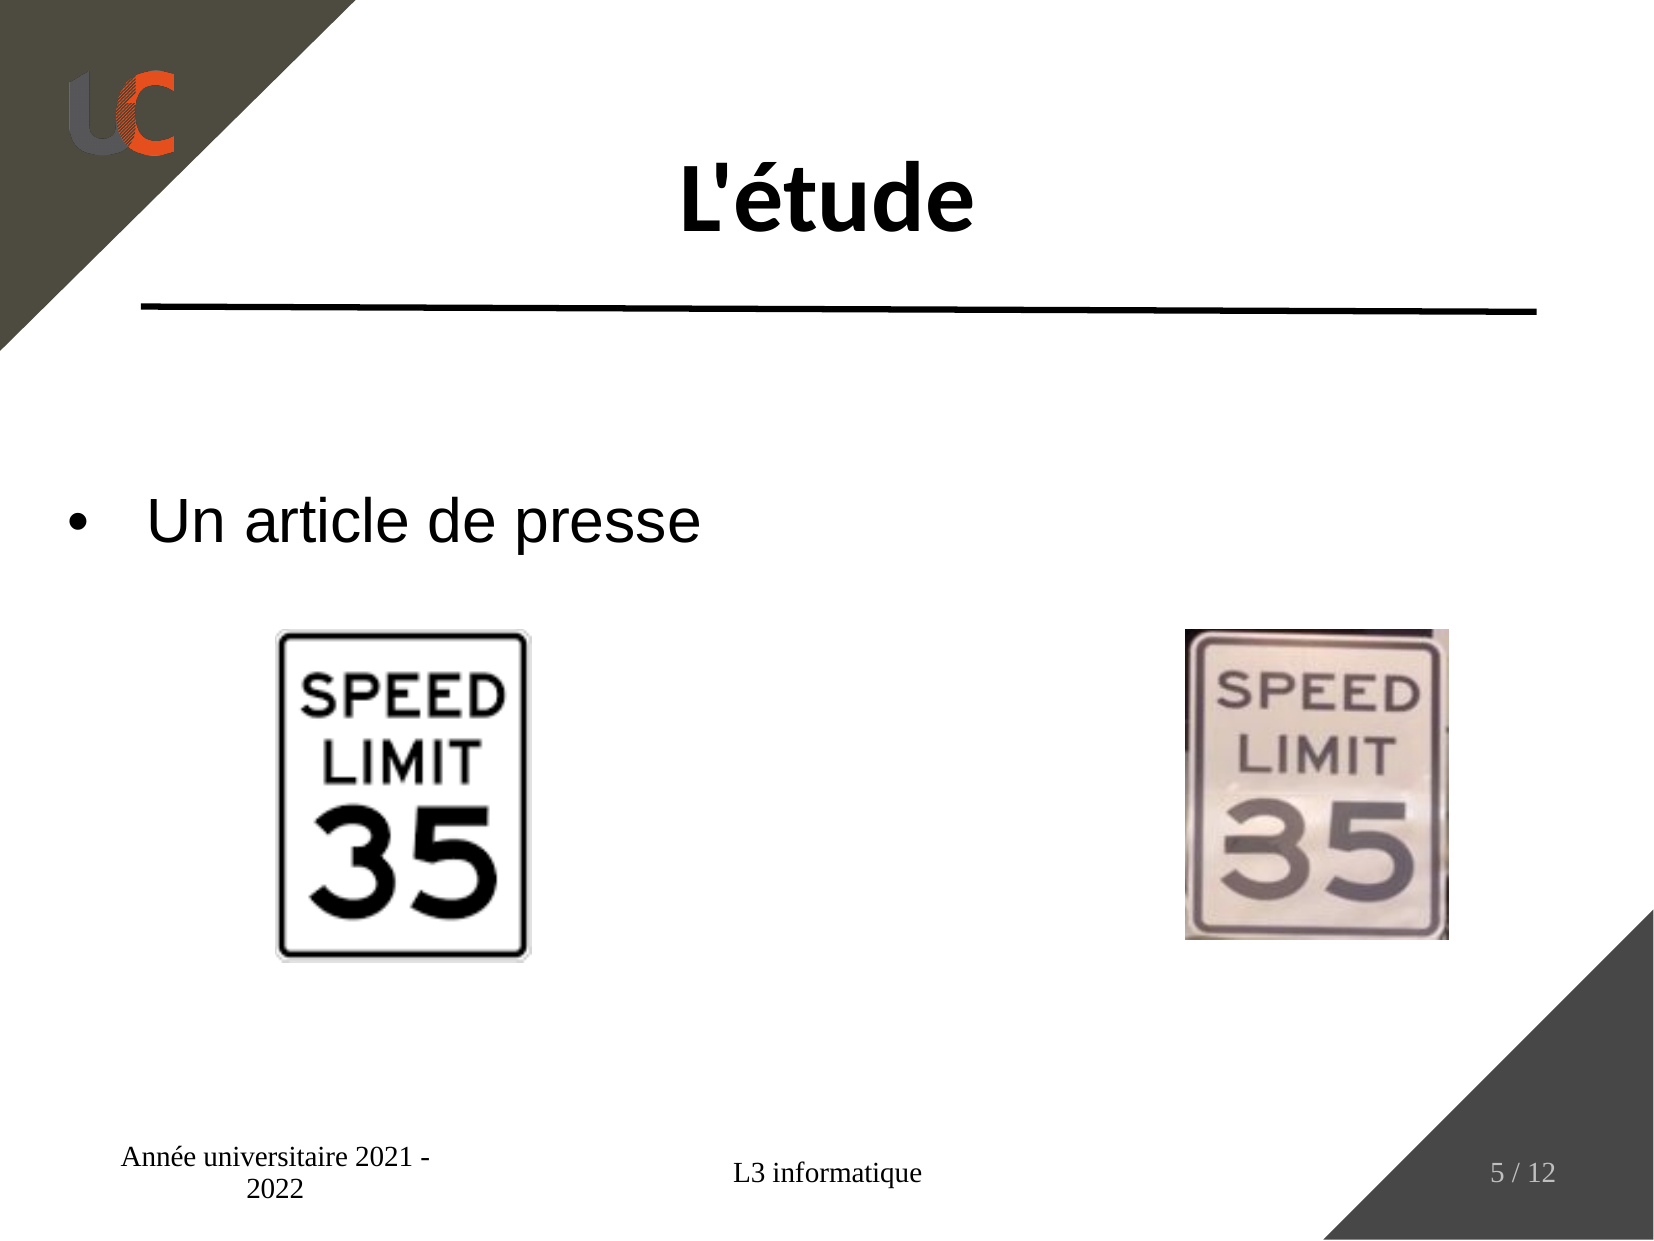

# L'étude
Un article de presse
Année universitaire 2021 - 2022
L3 informatique